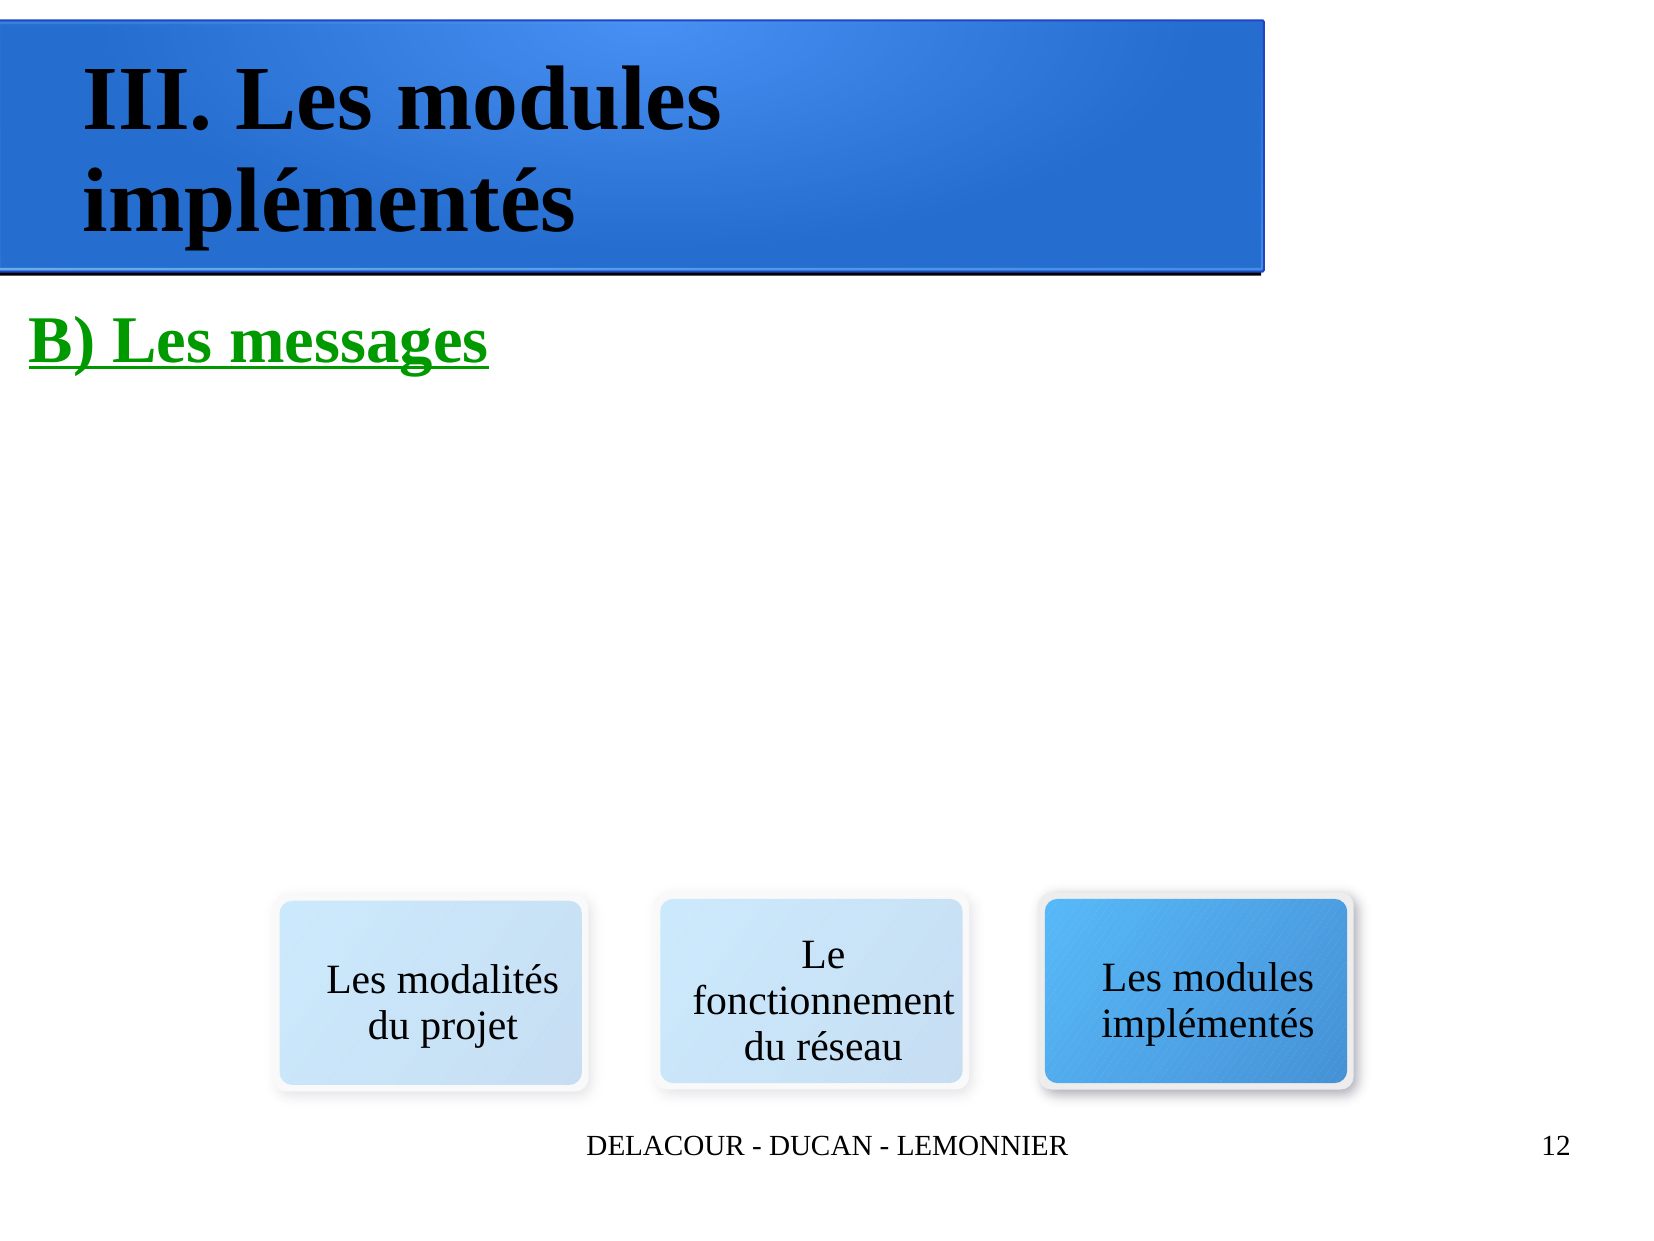

# III. Les modules implémentés
B) Les messages
Le
fonctionnement
du réseau
Les modules
implémentés
Les modalités
du projet
DELACOUR - DUCAN - LEMONNIER
12